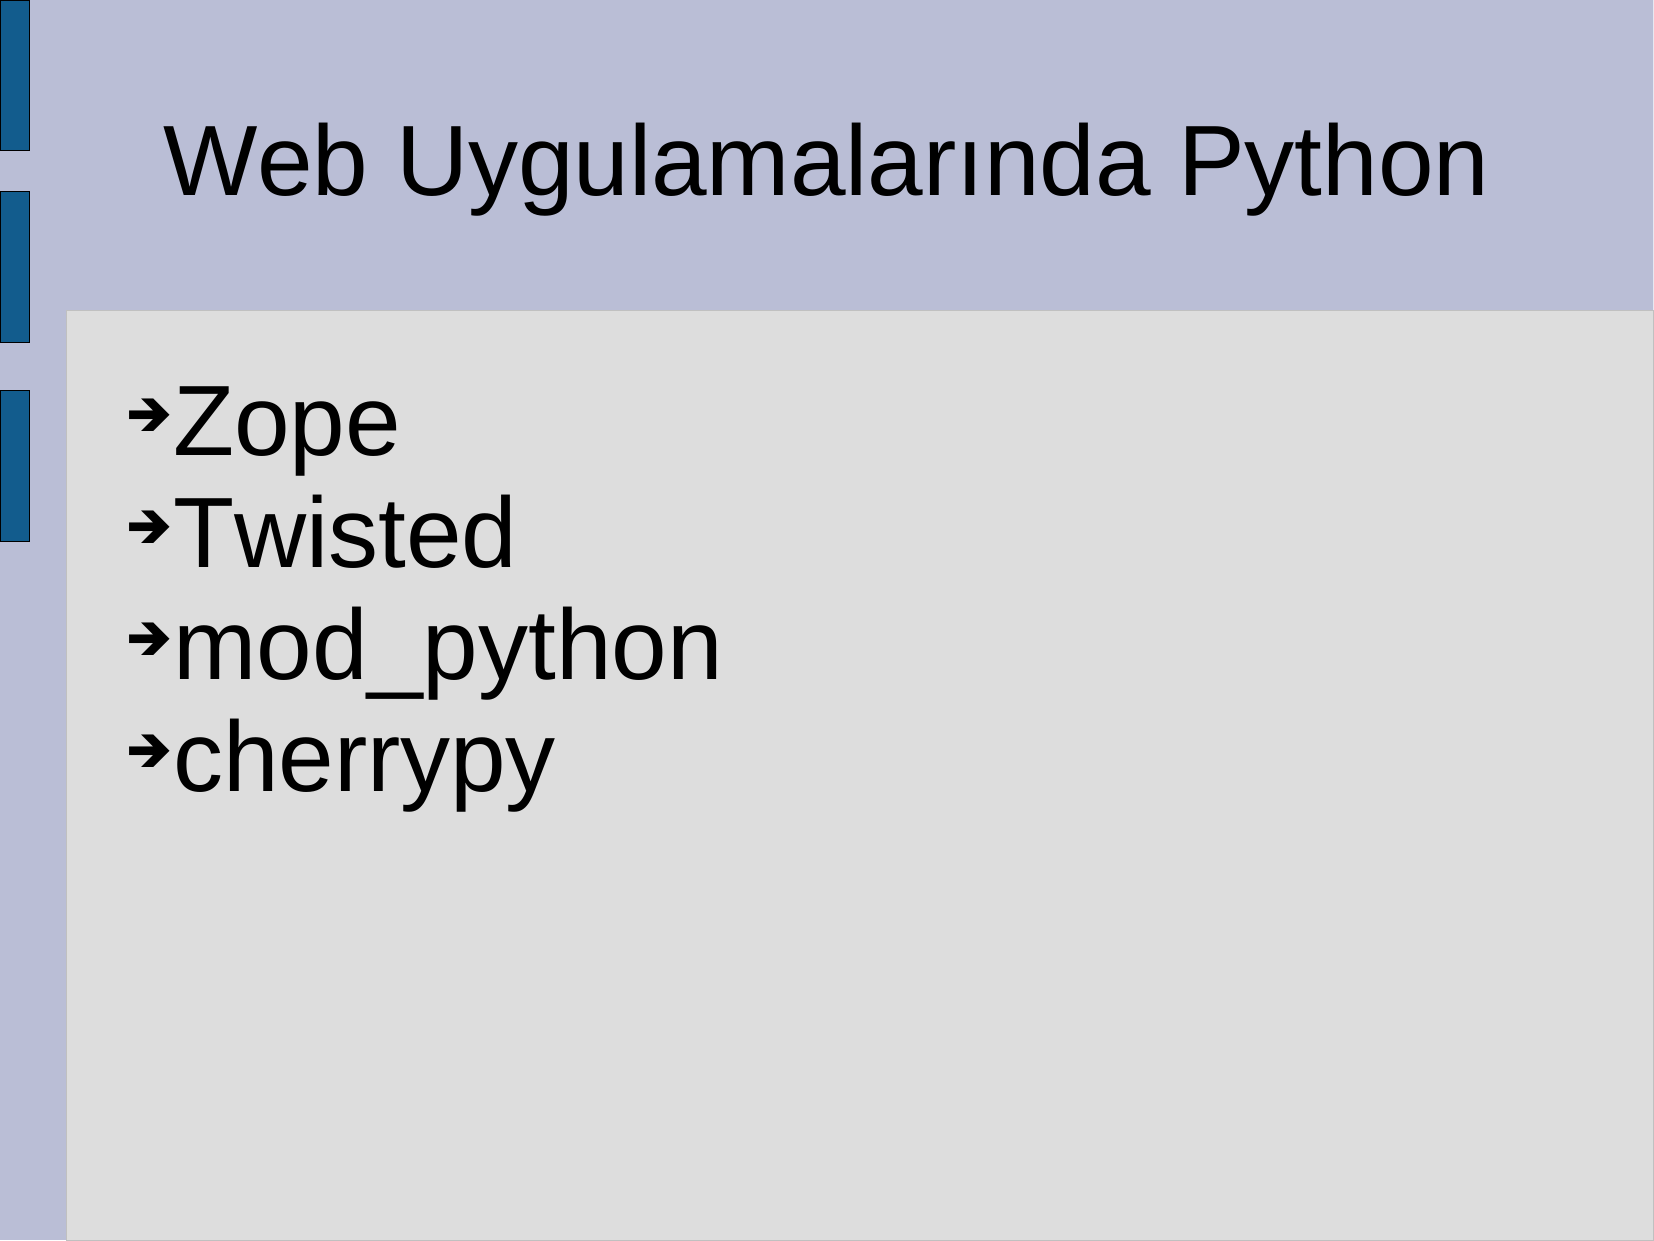

Web Uygulamalarında Python
Zope
Twisted
mod_python
cherrypy